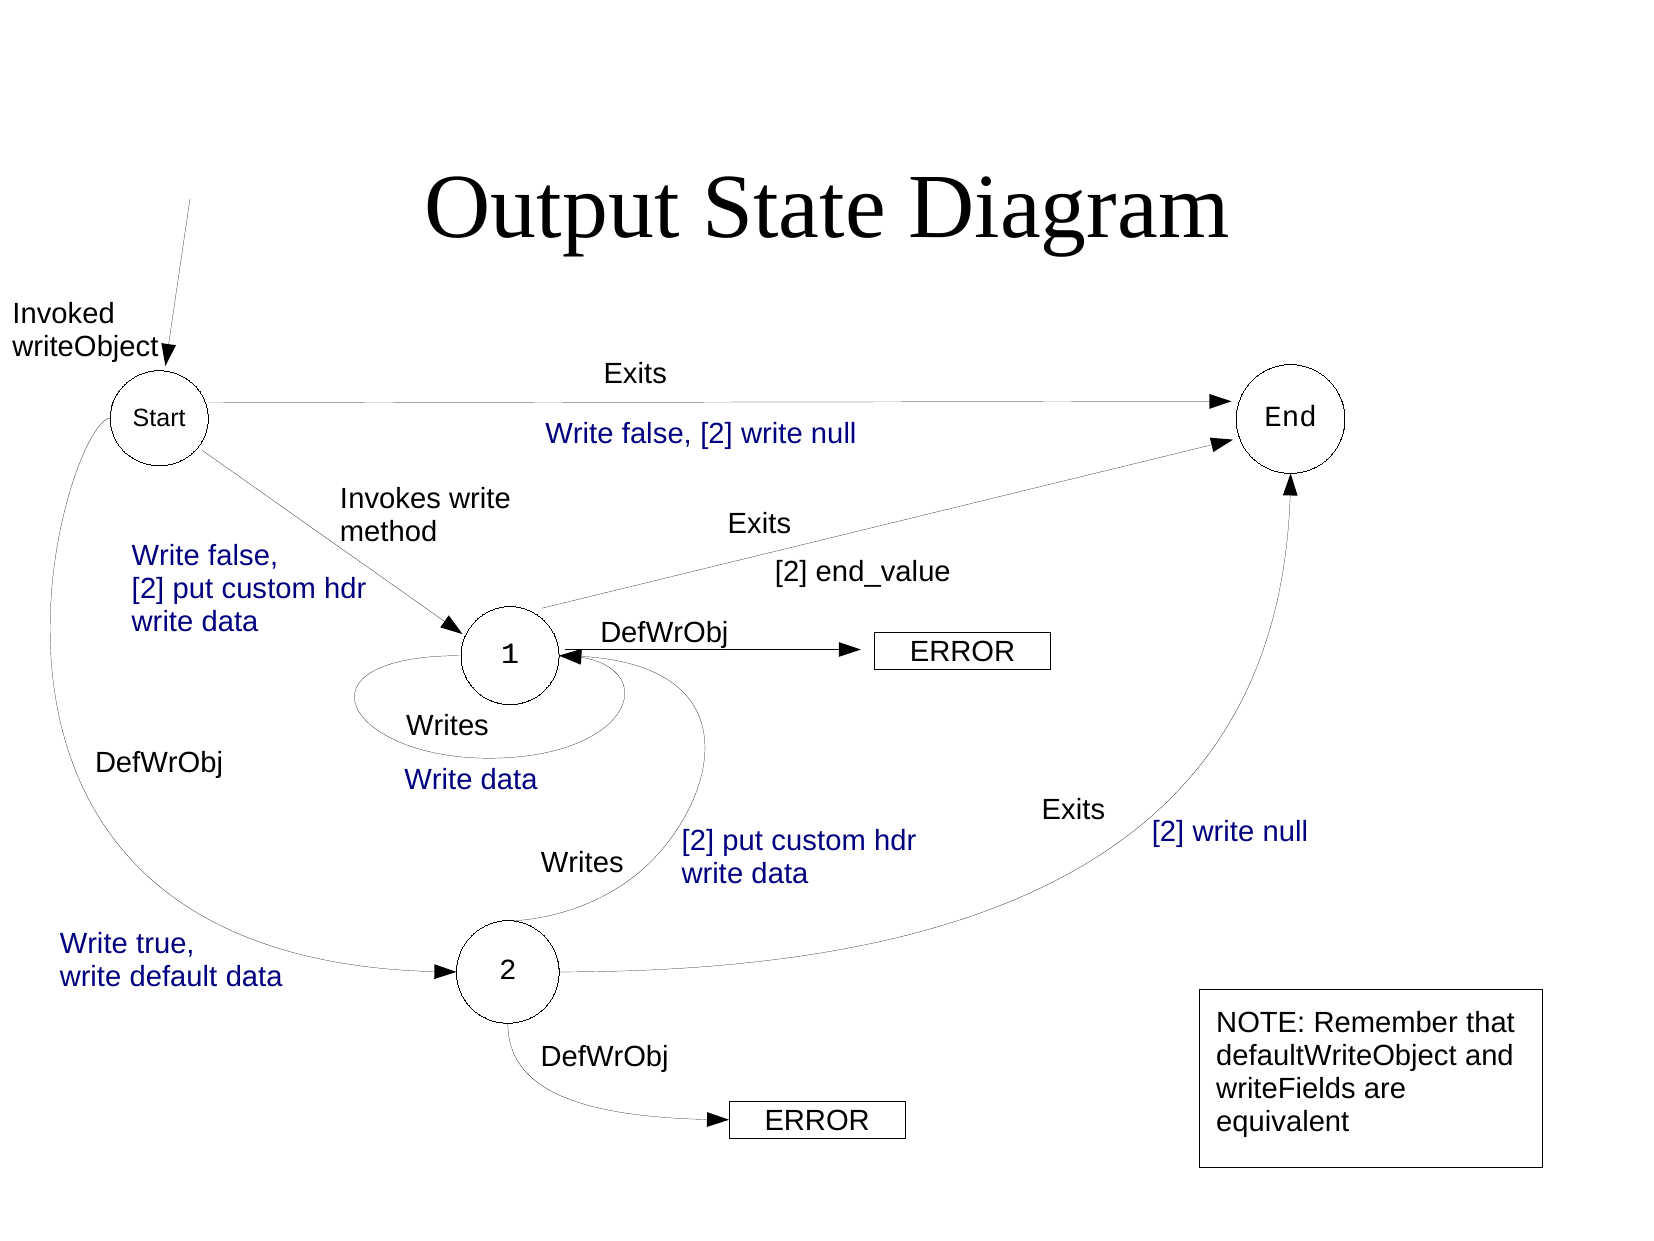

# Output State Diagram
Invoked
writeObject
Exits
End
Start
Write false, [2] write null
Invokes write method
Exits
Write false,
[2] put custom hdr
write data
[2] end_value
1
1
DefWrObj
ERROR
Writes
DefWrObj
Write data
Exits
[2] write null
[2] put custom hdr
write data
Writes
2
Write true,
write default data
NOTE: Remember that defaultWriteObject and writeFields are equivalent
DefWrObj
ERROR